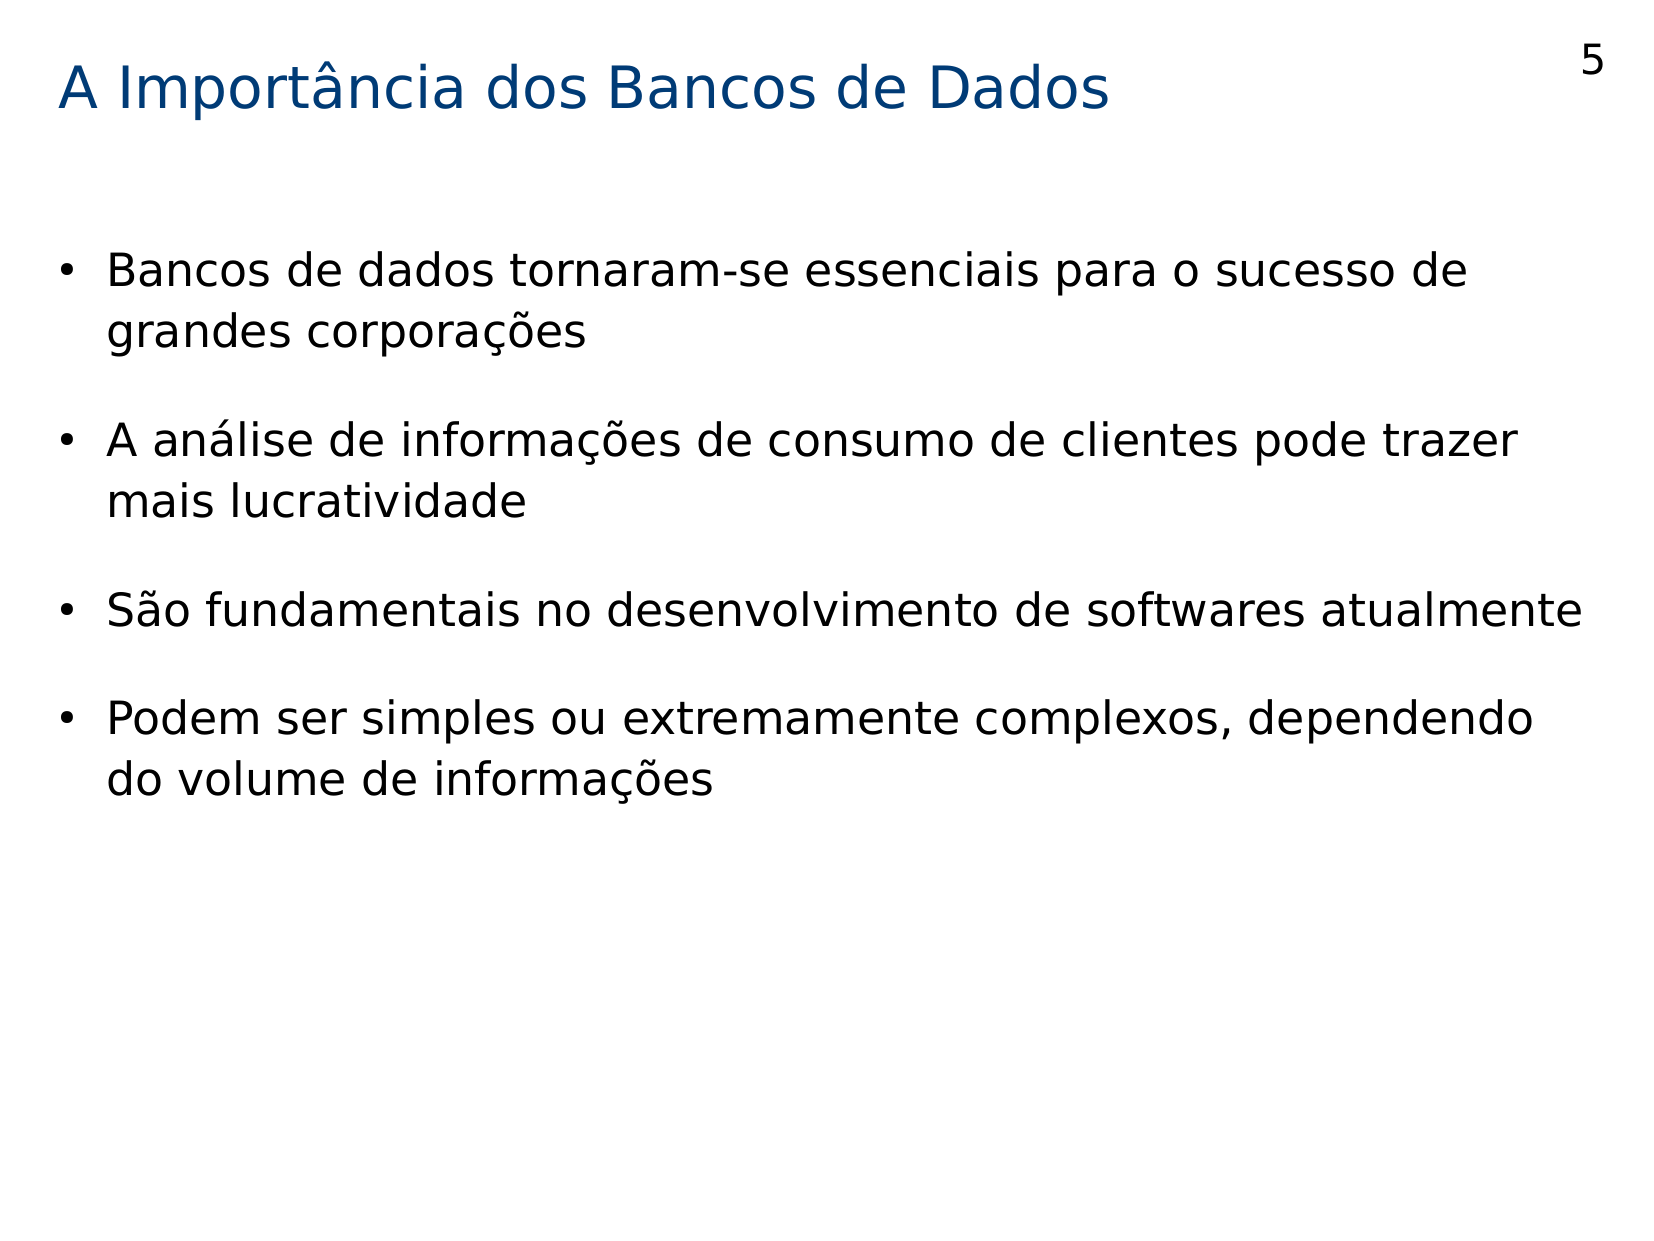

# A Importância dos Bancos de Dados
5
Bancos de dados tornaram-se essenciais para o sucesso de grandes corporações
A análise de informações de consumo de clientes pode trazer mais lucratividade
São fundamentais no desenvolvimento de softwares atualmente
Podem ser simples ou extremamente complexos, dependendo do volume de informações